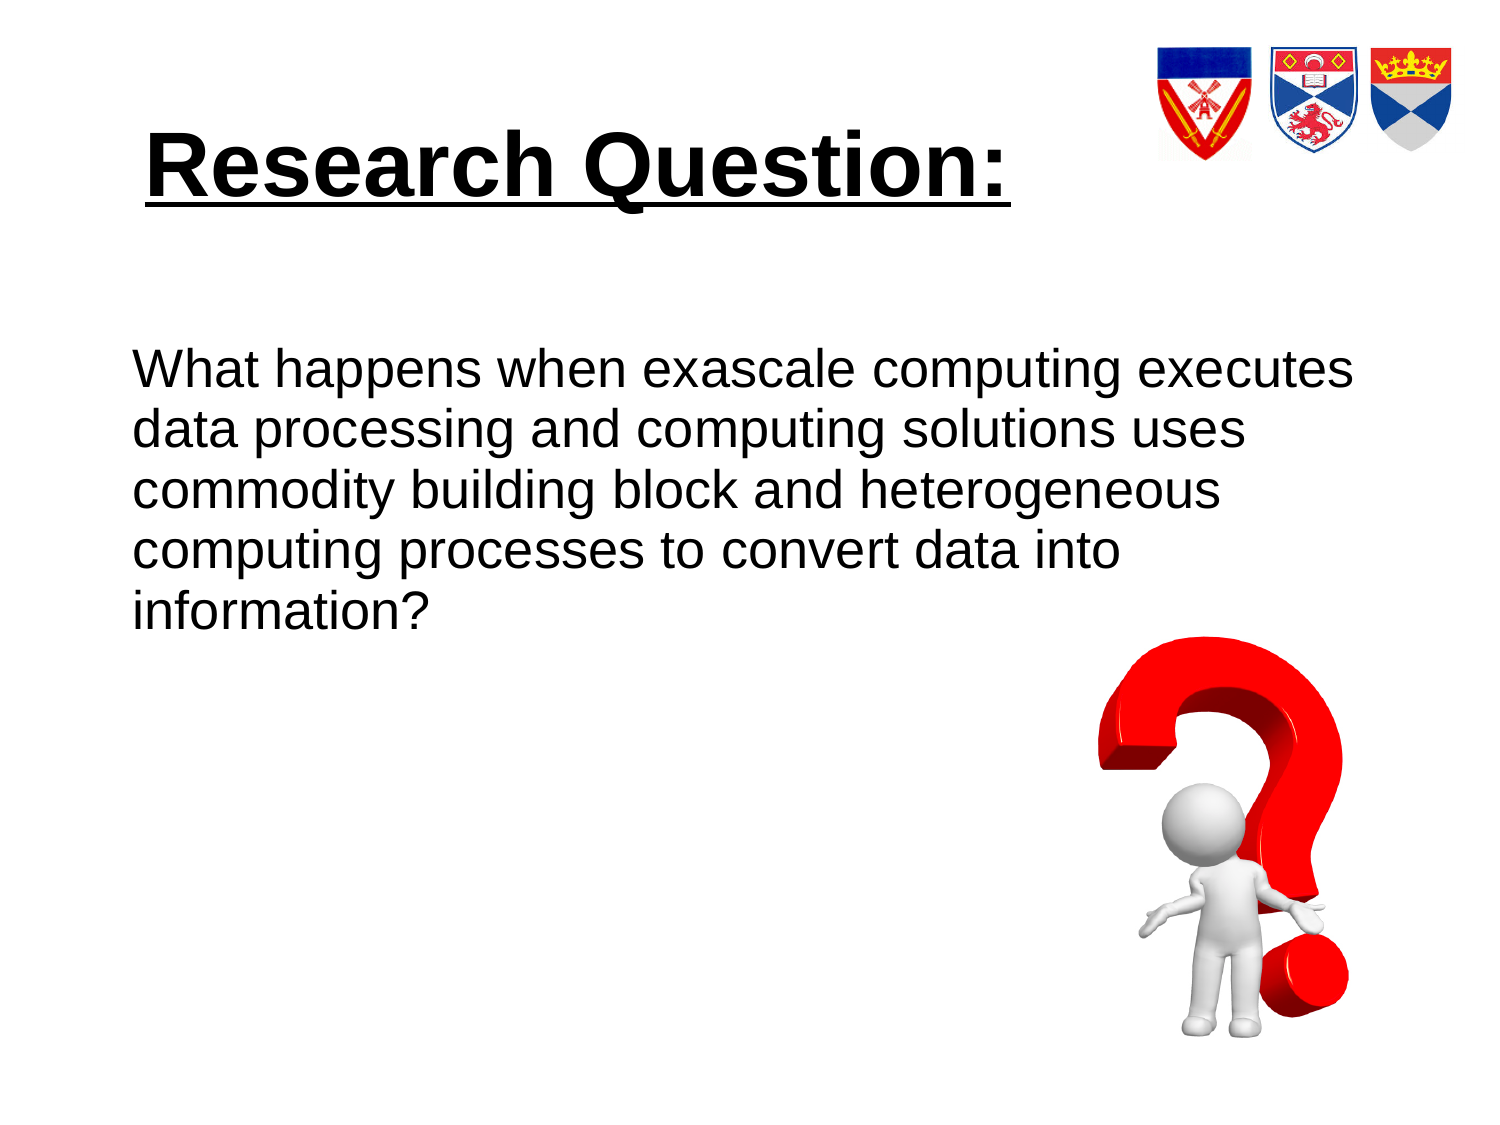

Research Question:
What happens when exascale computing executes data processing and computing solutions uses commodity building block and heterogeneous computing processes to convert data into information?